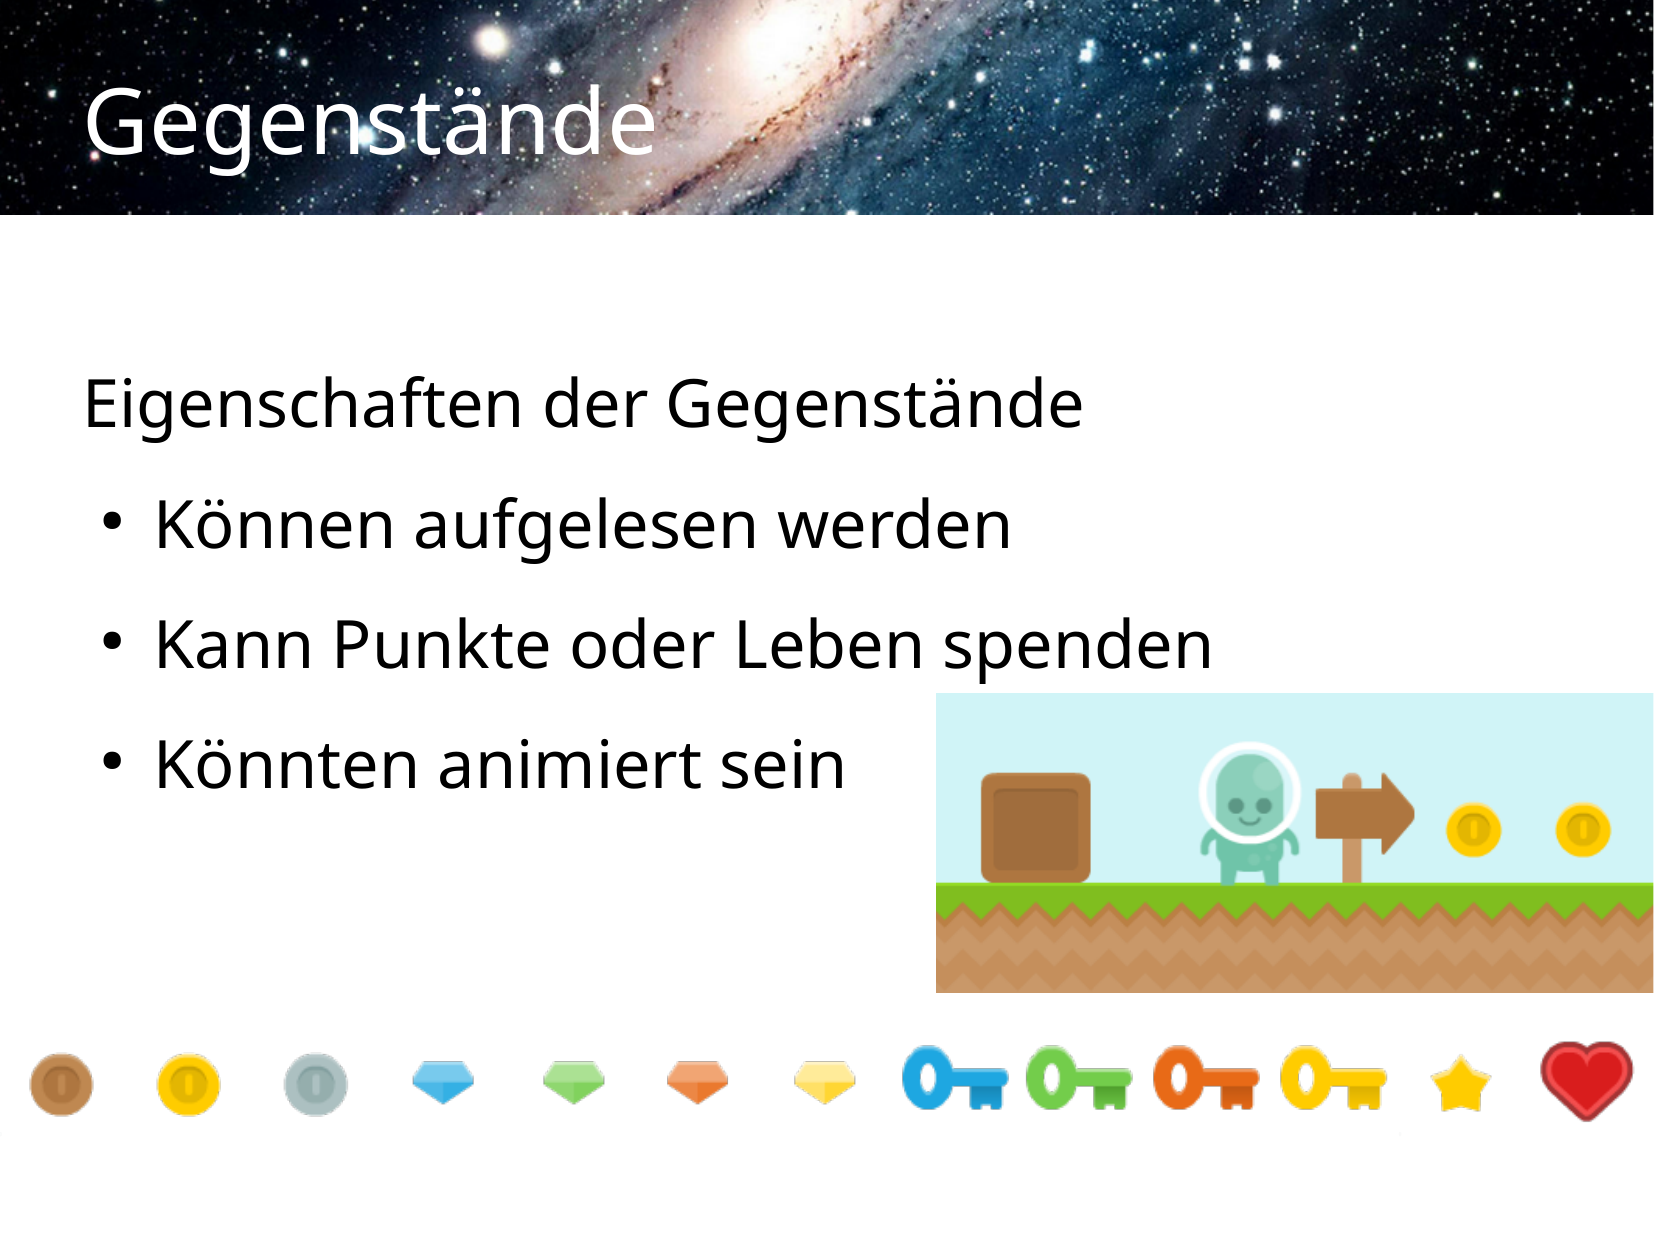

# Gegenstände
Eigenschaften der Gegenstände
Können aufgelesen werden
Kann Punkte oder Leben spenden
Könnten animiert sein